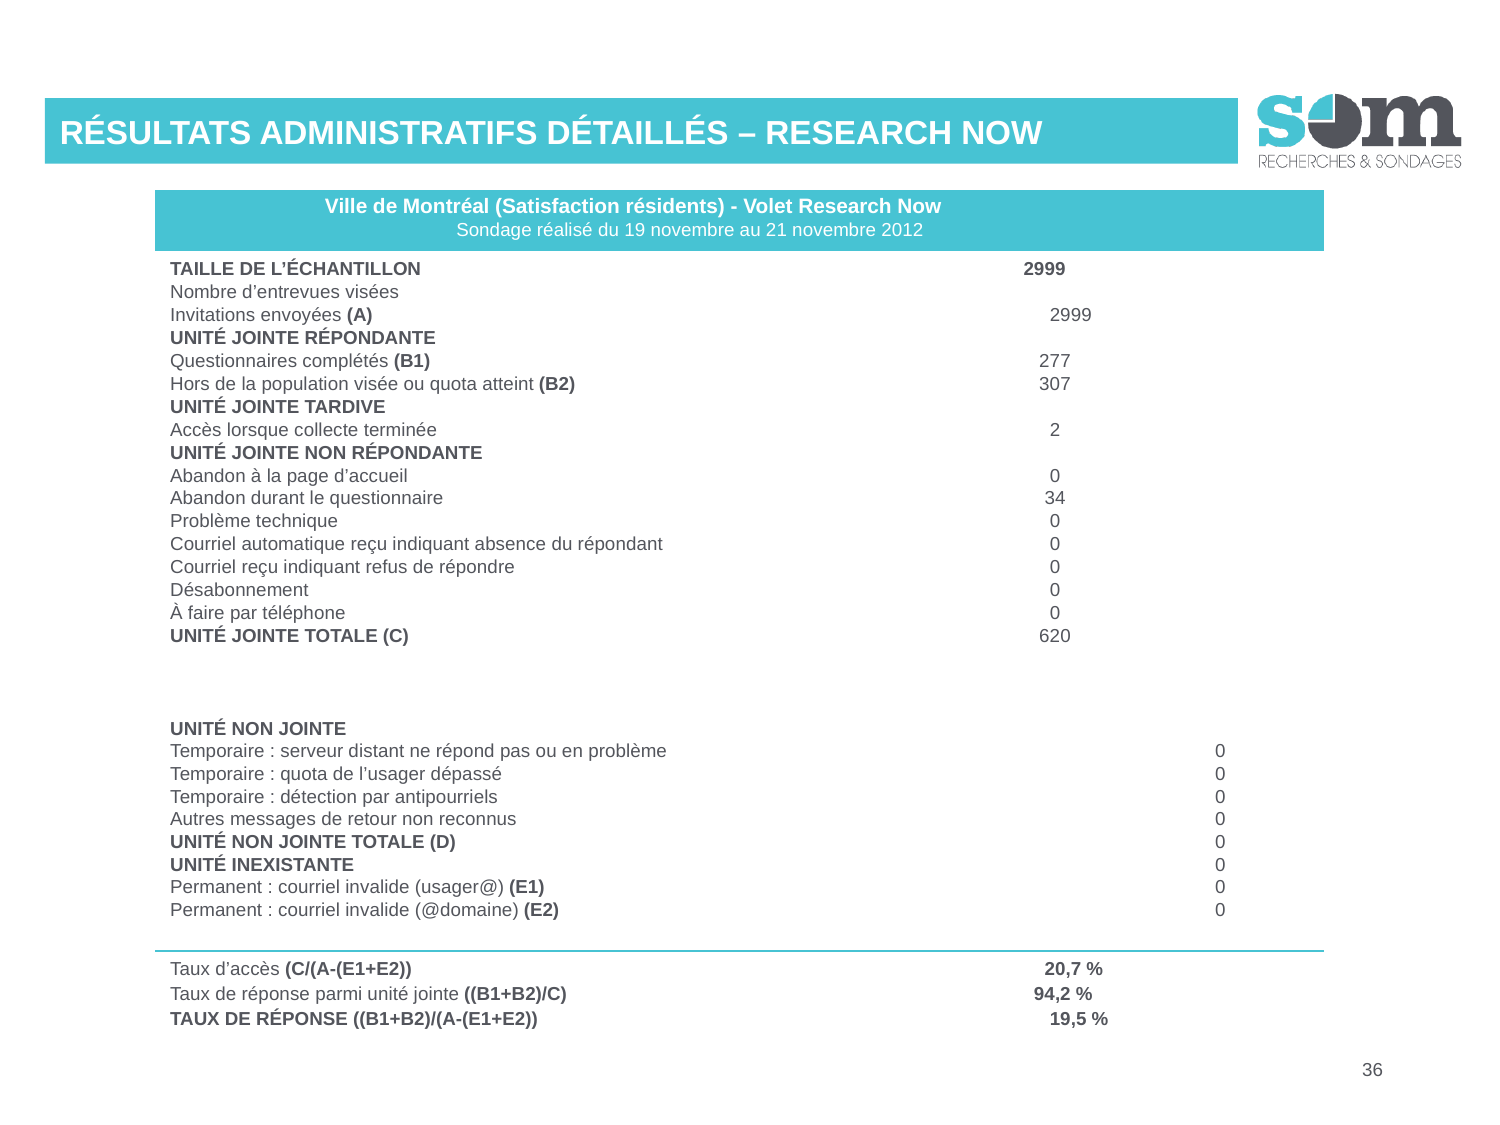

# RÉSULTATS ADMINISTRATIFS DÉTAILLÉS – RESEARCH NOW
| Ville de Montréal (Satisfaction résidents) - Volet Research Now Sondage réalisé du 19 novembre au 21 novembre 2012 | |
| --- | --- |
| TAILLE DE L’ÉCHANTILLON Nombre d’entrevues visées Invitations envoyées (A) UNITÉ JOINTE RÉPONDANTE Questionnaires complétés (B1) Hors de la population visée ou quota atteint (B2) UNITÉ JOINTE TARDIVE Accès lorsque collecte terminée UNITÉ JOINTE NON RÉPONDANTE Abandon à la page d’accueil Abandon durant le questionnaire Problème technique Courriel automatique reçu indiquant absence du répondant Courriel reçu indiquant refus de répondre Désabonnement À faire par téléphone UNITÉ JOINTE TOTALE (C) | 2999 2999 277 307 2 0 34 0 0 0 0 0 620 |
| UNITÉ NON JOINTE Temporaire : serveur distant ne répond pas ou en problème Temporaire : quota de l’usager dépassé Temporaire : détection par antipourriels Autres messages de retour non reconnus UNITÉ NON JOINTE TOTALE (D) UNITÉ INEXISTANTE Permanent : courriel invalide (usager@) (E1) Permanent : courriel invalide (@domaine) (E2) | 0 0 0 0 0 0 0 0 |
| Taux d’accès (C/(A-(E1+E2)) Taux de réponse parmi unité jointe ((B1+B2)/C) TAUX DE RÉPONSE ((B1+B2)/(A-(E1+E2)) | 20,7 % 94,2 % 19,5 % |